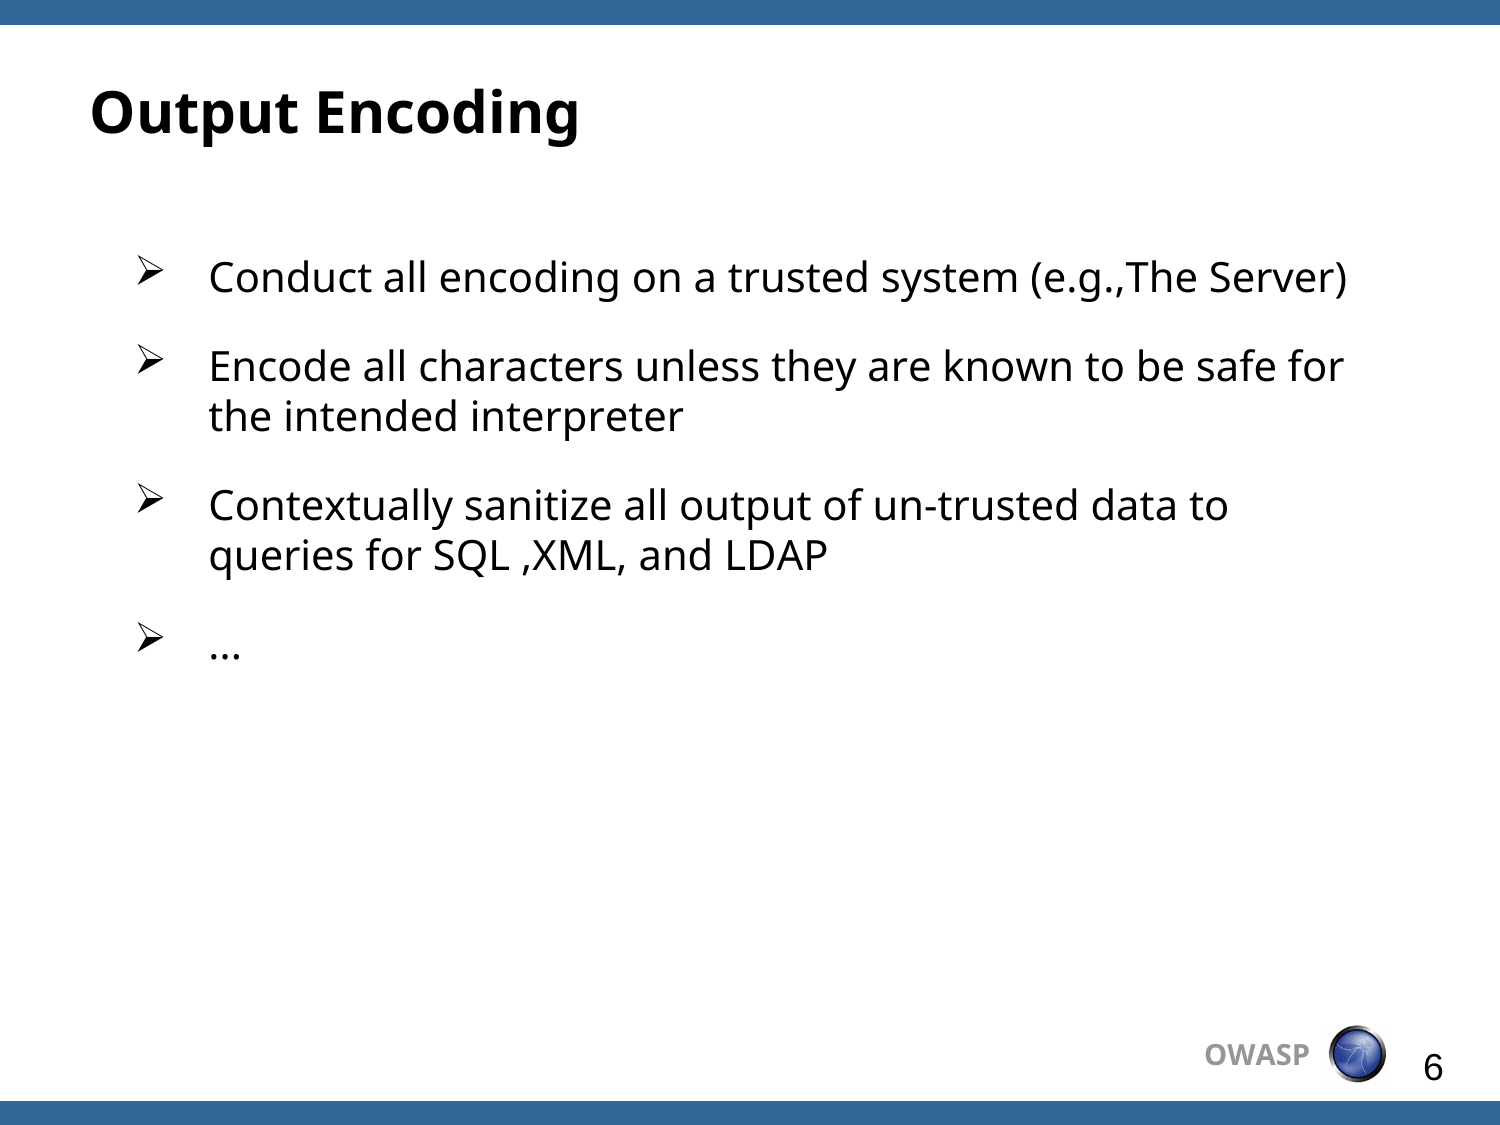

# Output Encoding
Conduct all encoding on a trusted system (e.g.,The Server)
Encode all characters unless they are known to be safe for the intended interpreter
Contextually sanitize all output of un-trusted data to queries for SQL ,XML, and LDAP
...
6